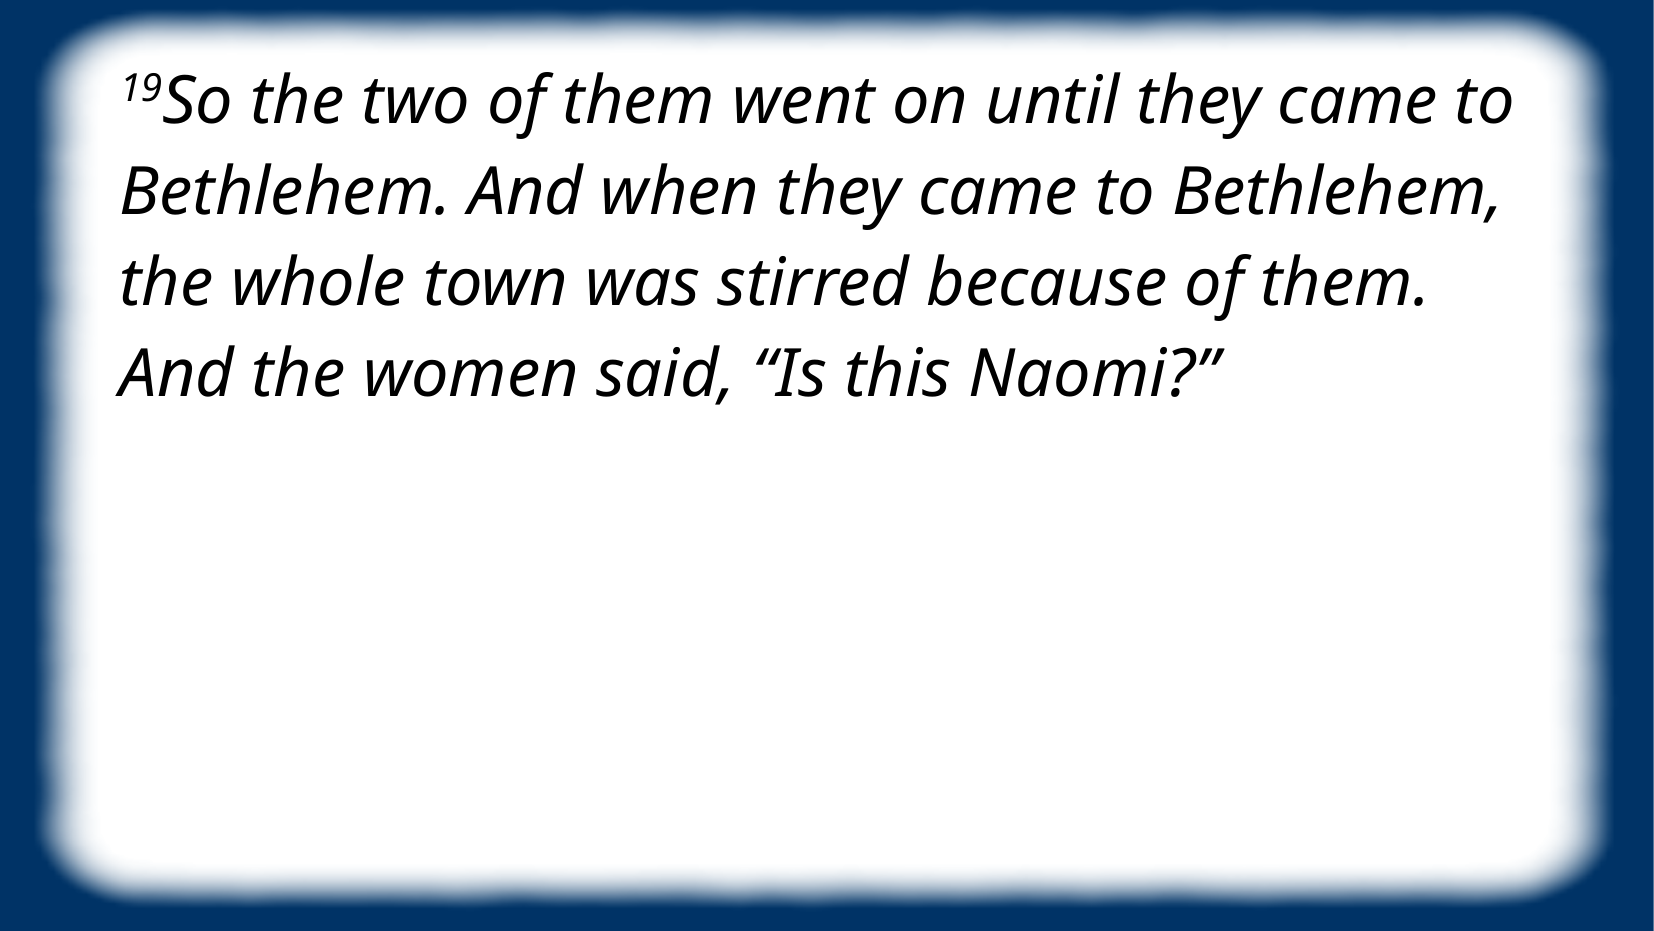

19So the two of them went on until they came to Bethlehem. And when they came to Bethlehem, the whole town was stirred because of them. And the women said, “Is this Naomi?”